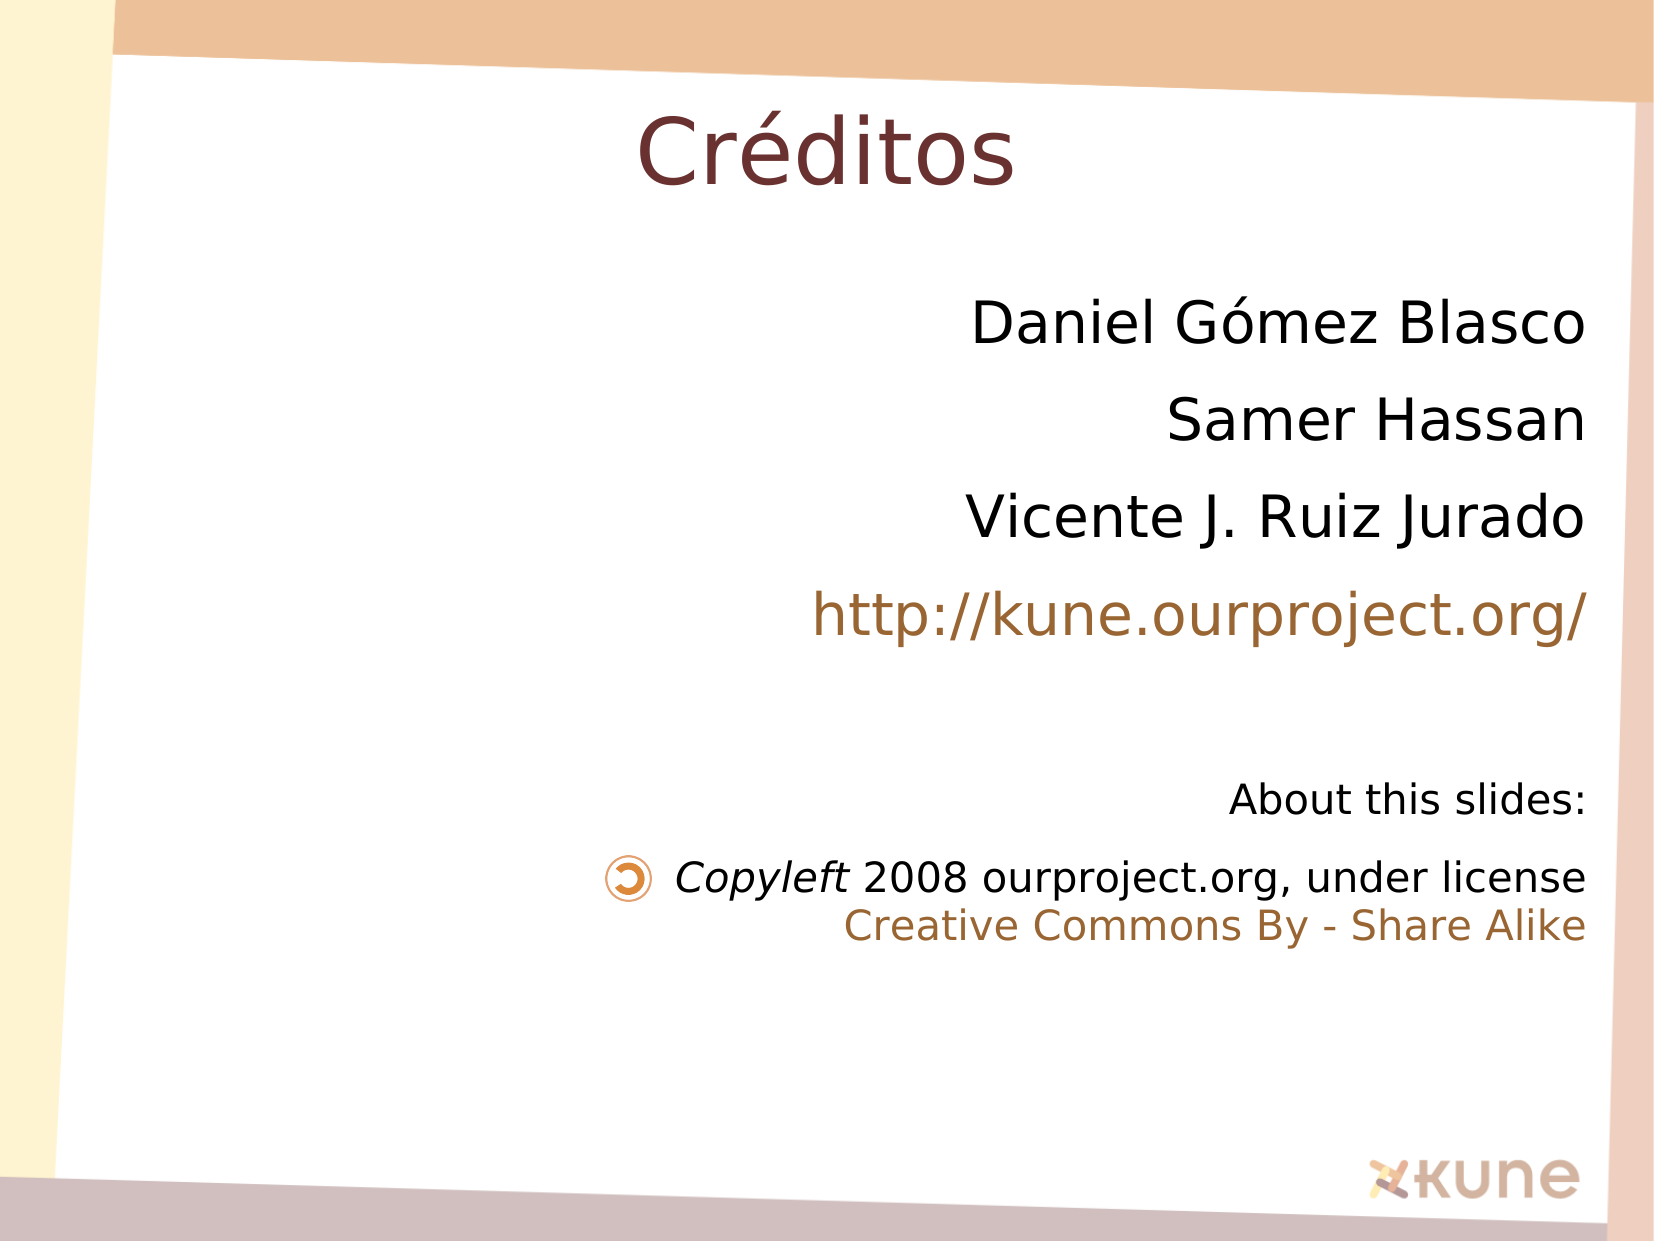

# Créditos
Daniel Gómez Blasco
Samer Hassan
Vicente J. Ruiz Jurado
http://kune.ourproject.org/
About this slides:
Copyleft 2008 ourproject.org, under licenseCreative Commons By - Share Alike